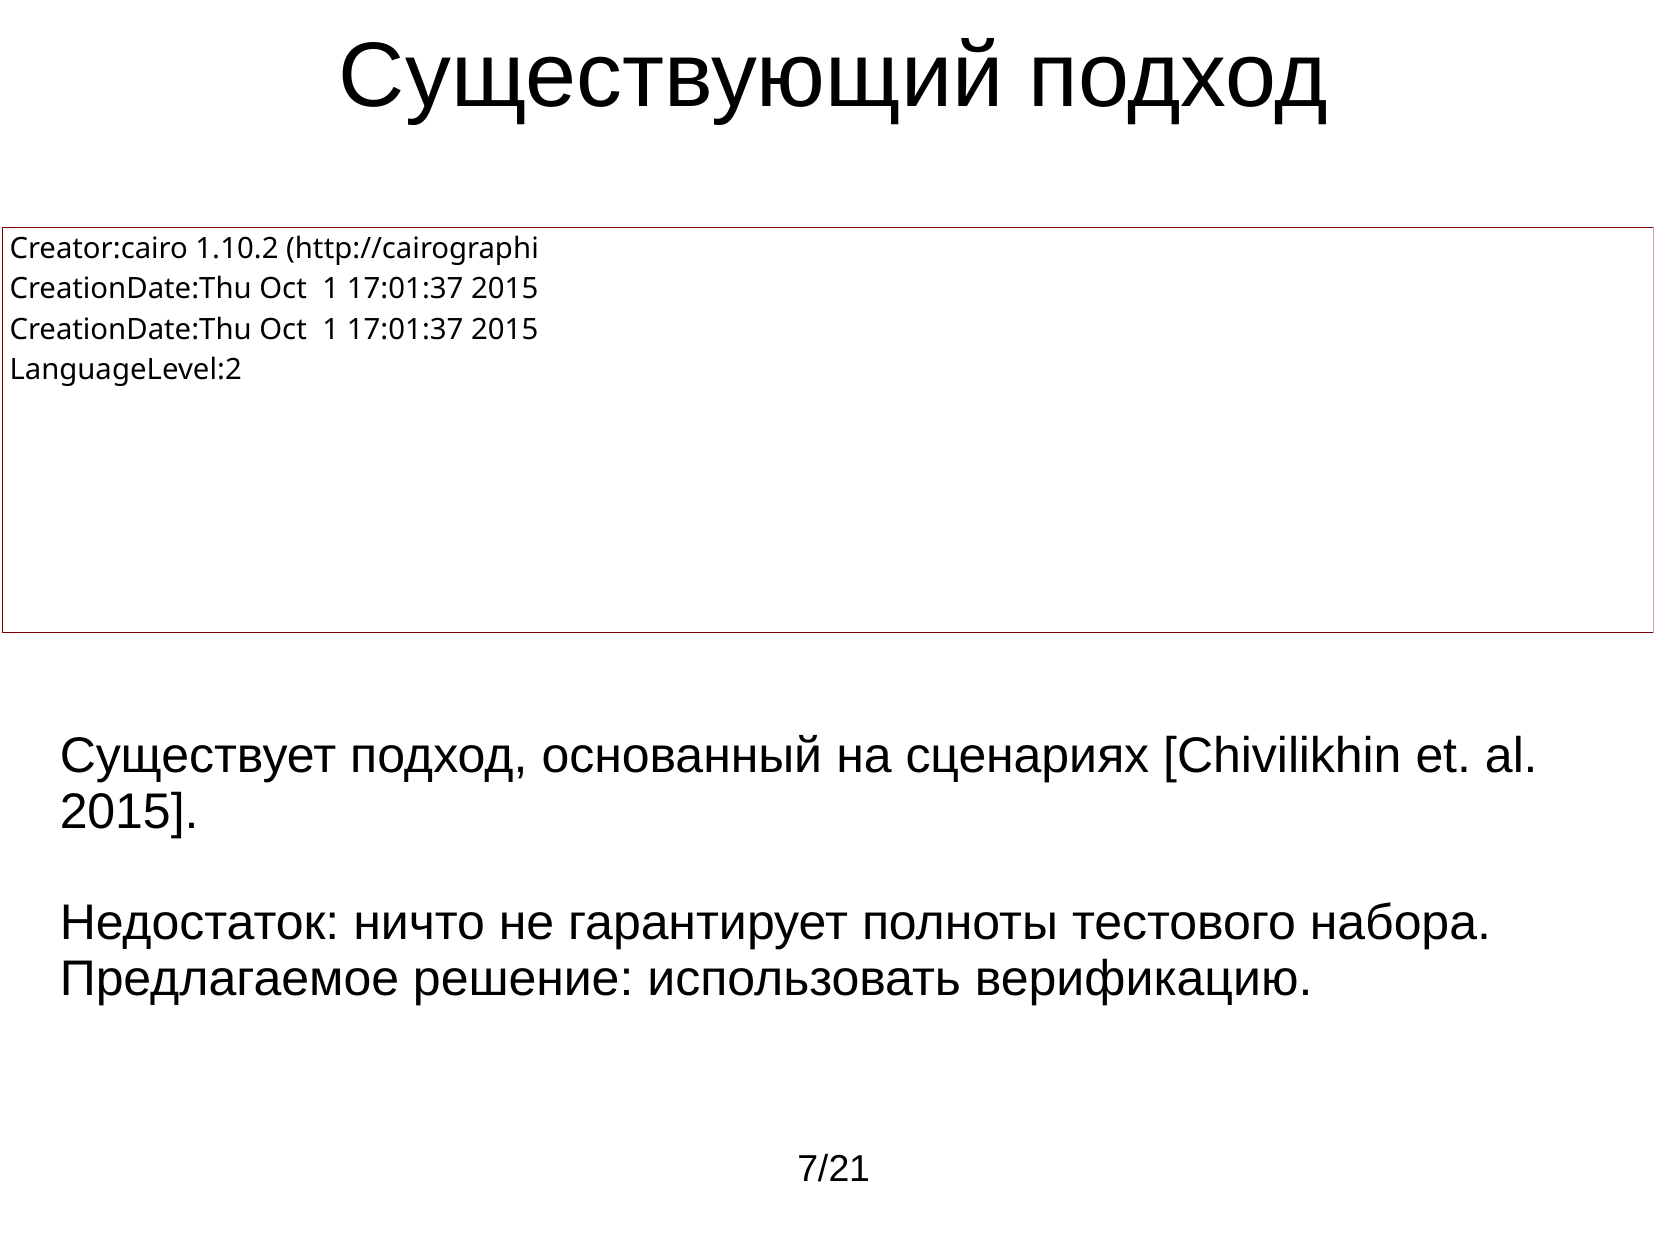

# Существующий подход
Существует подход, основанный на сценариях [Chivilikhin et. al. 2015].
Недостаток: ничто не гарантирует полноты тестового набора.
Предлагаемое решение: использовать верификацию.
7/21